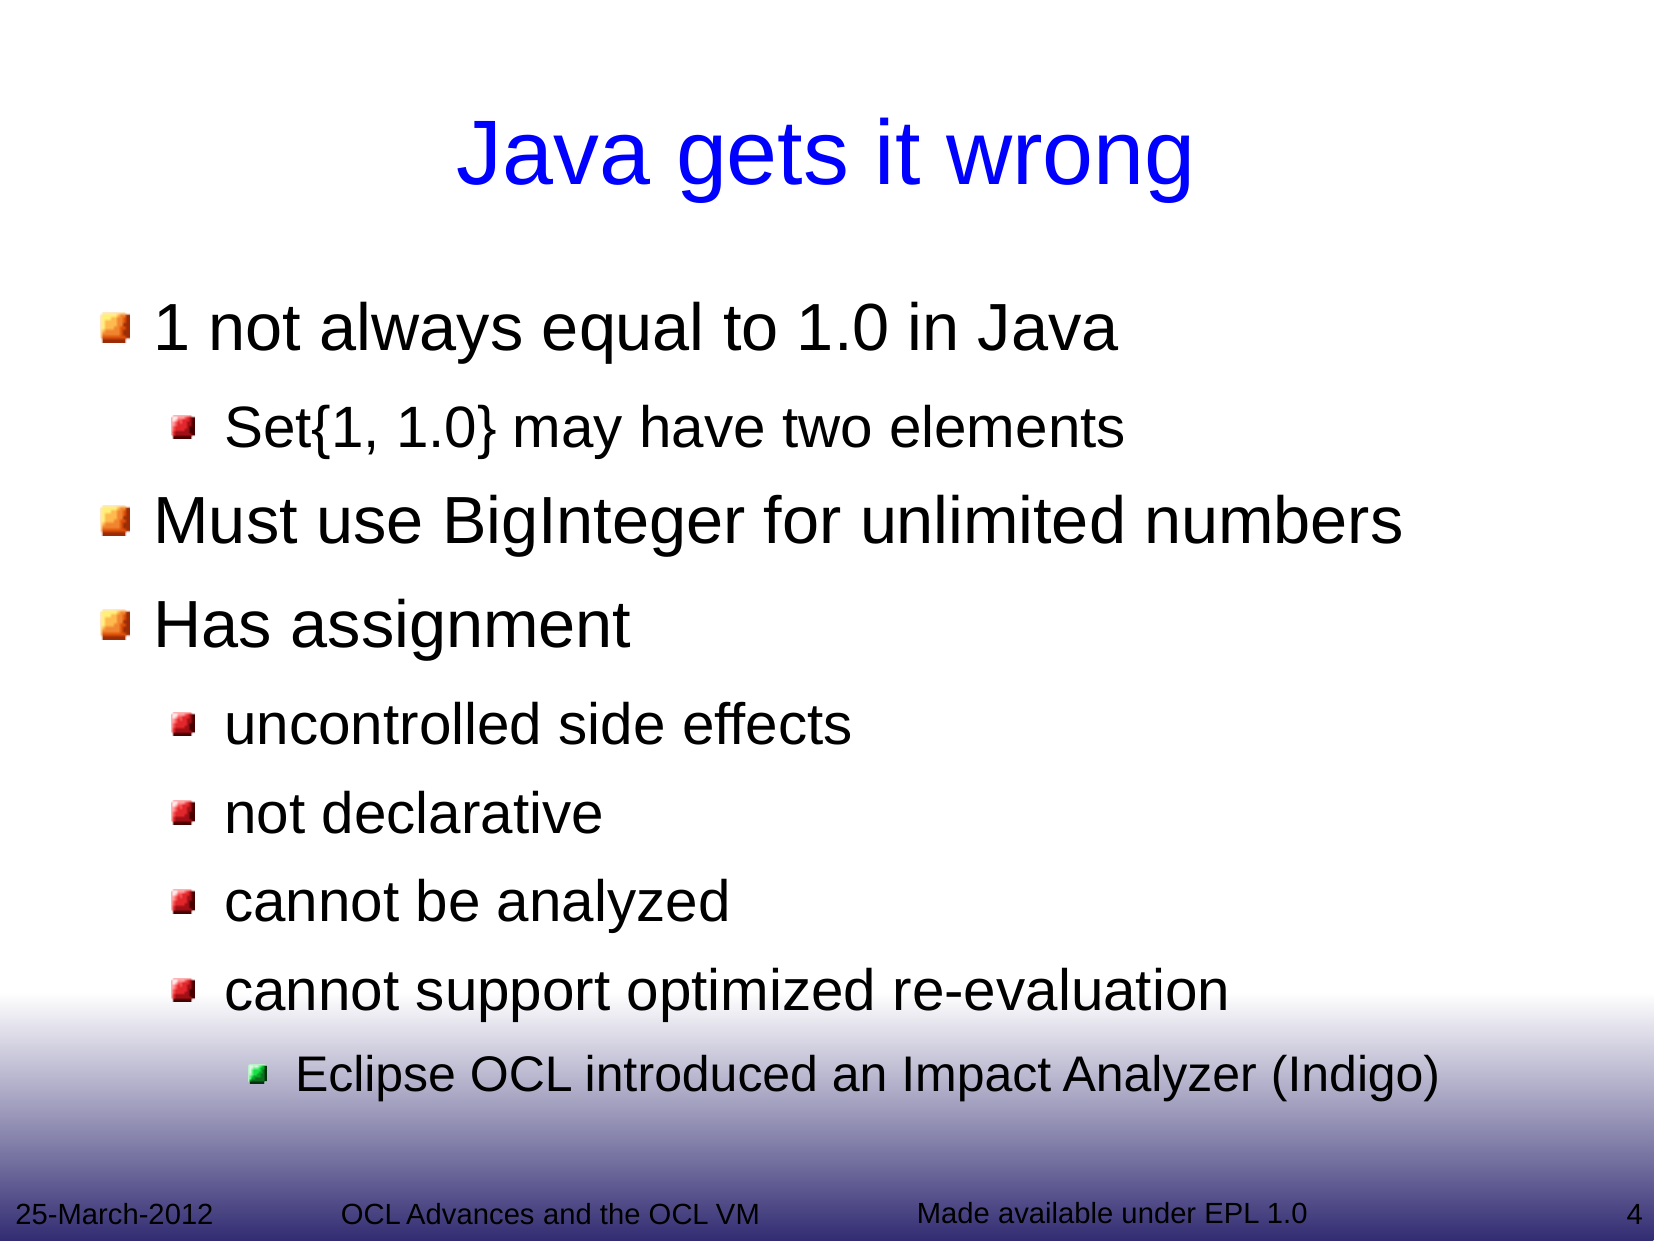

# Java gets it wrong
1 not always equal to 1.0 in Java
Set{1, 1.0} may have two elements
Must use BigInteger for unlimited numbers
Has assignment
uncontrolled side effects
not declarative
cannot be analyzed
cannot support optimized re-evaluation
Eclipse OCL introduced an Impact Analyzer (Indigo)
25-March-2012
OCL Advances and the OCL VM
4